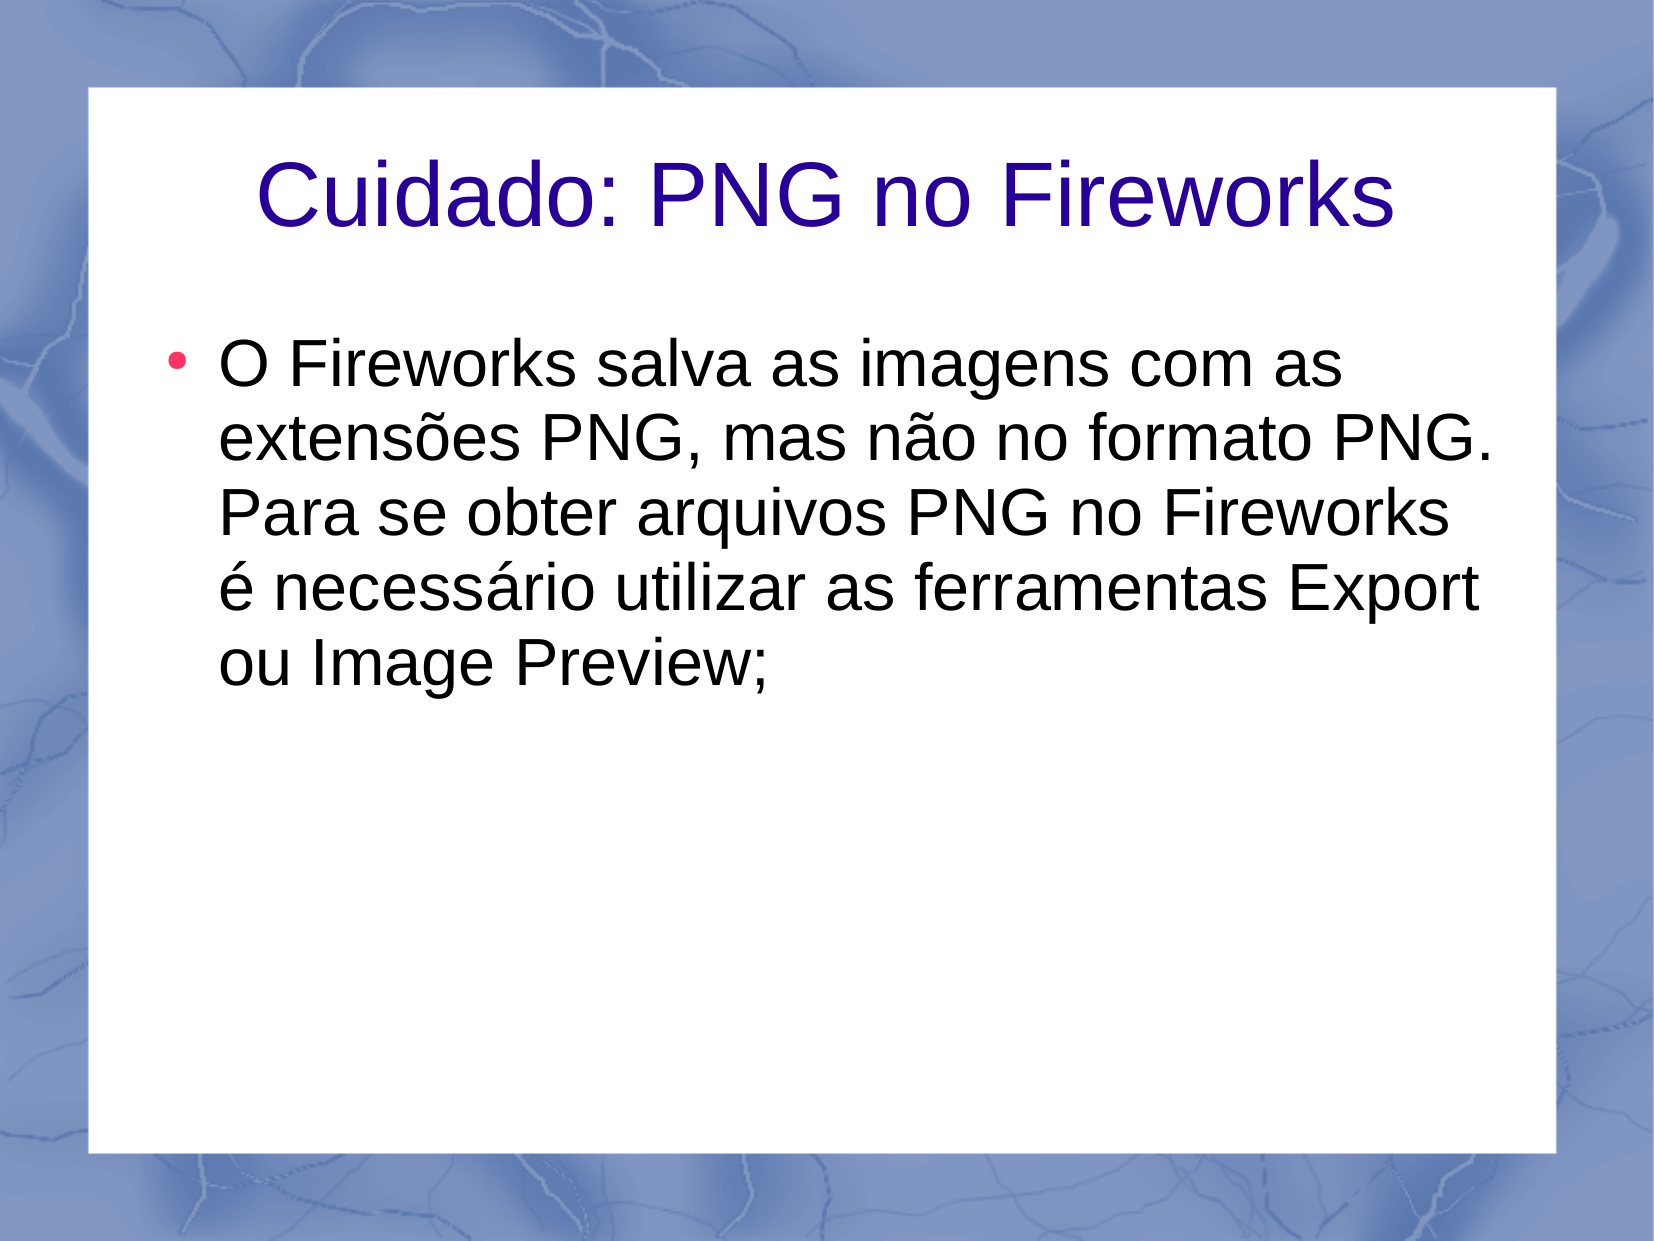

# Cuidado: PNG no Fireworks
O Fireworks salva as imagens com as extensões PNG, mas não no formato PNG. Para se obter arquivos PNG no Fireworks é necessário utilizar as ferramentas Export ou Image Preview;